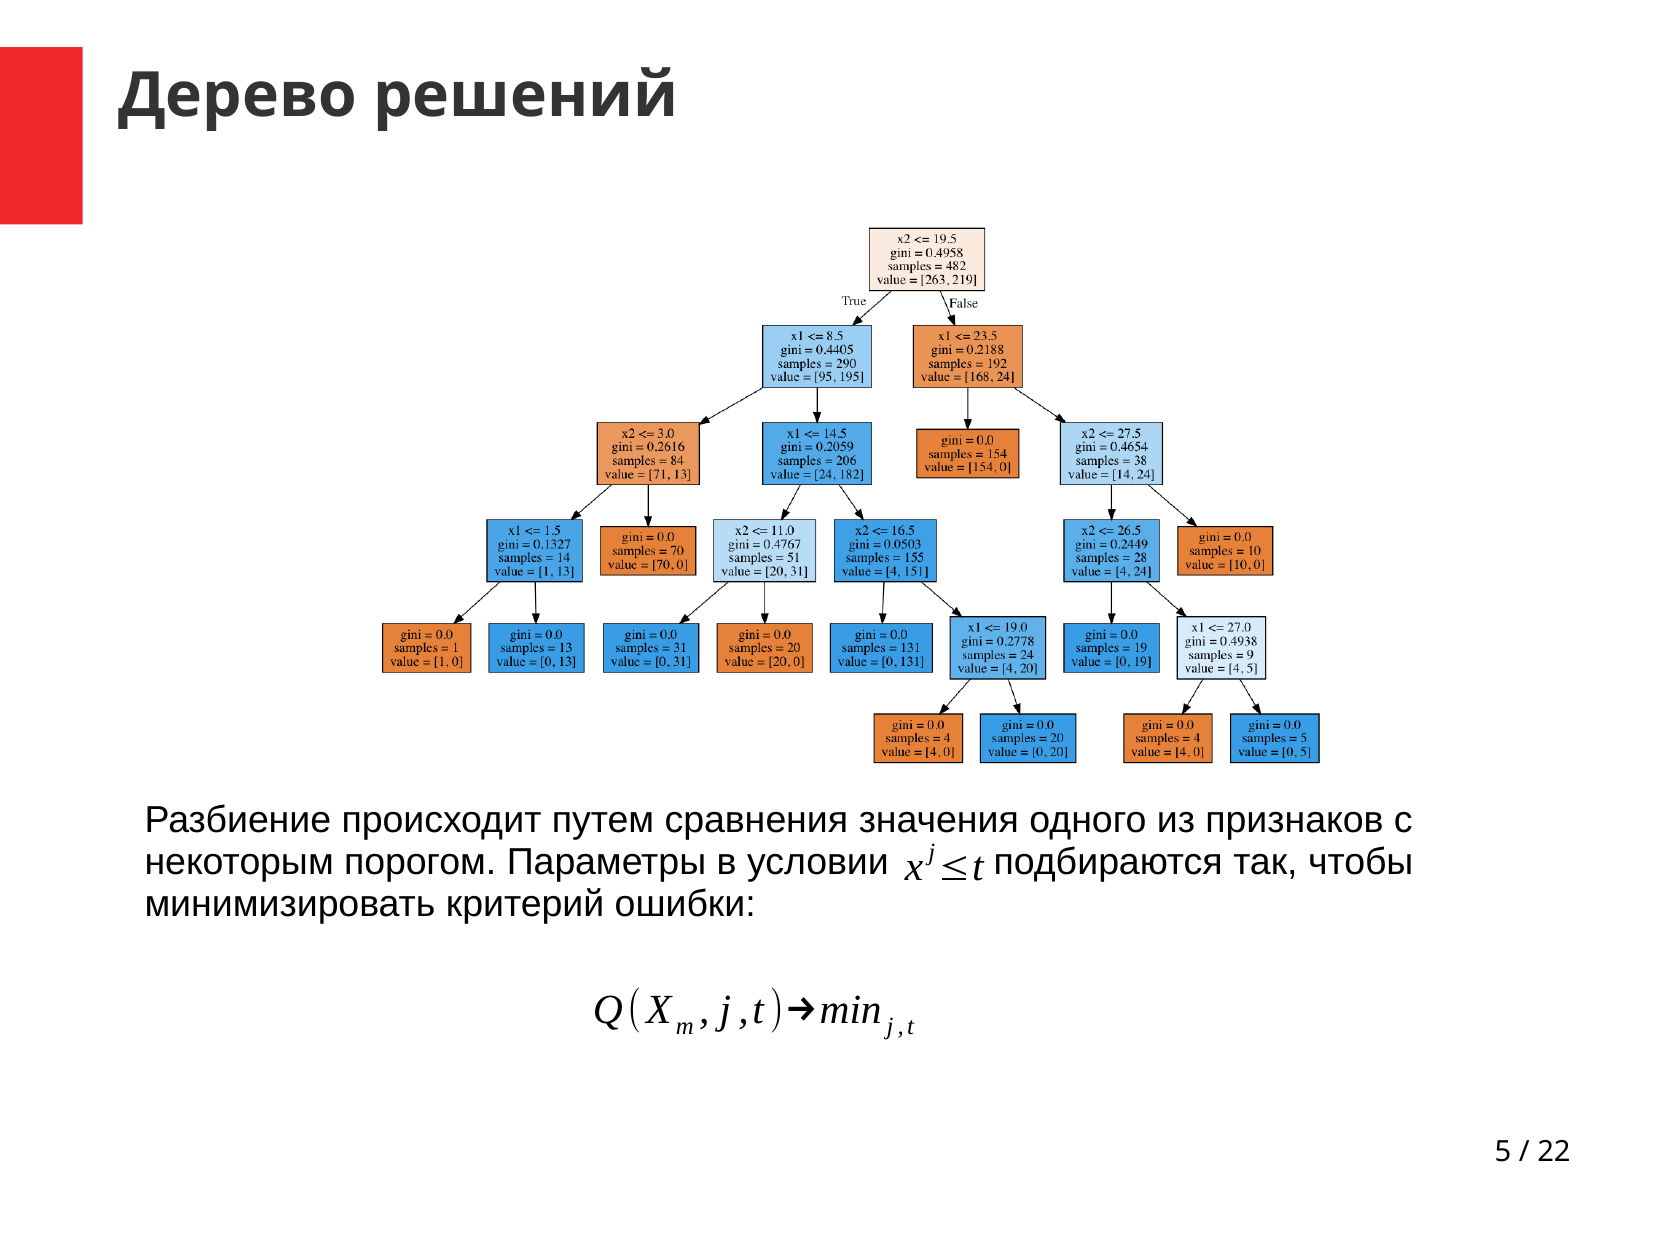

# Дерево решений
Разбиение происходит путем сравнения значения одного из признаков с некоторым порогом. Параметры в условии подбираются так, чтобы минимизировать критерий ошибки:
5